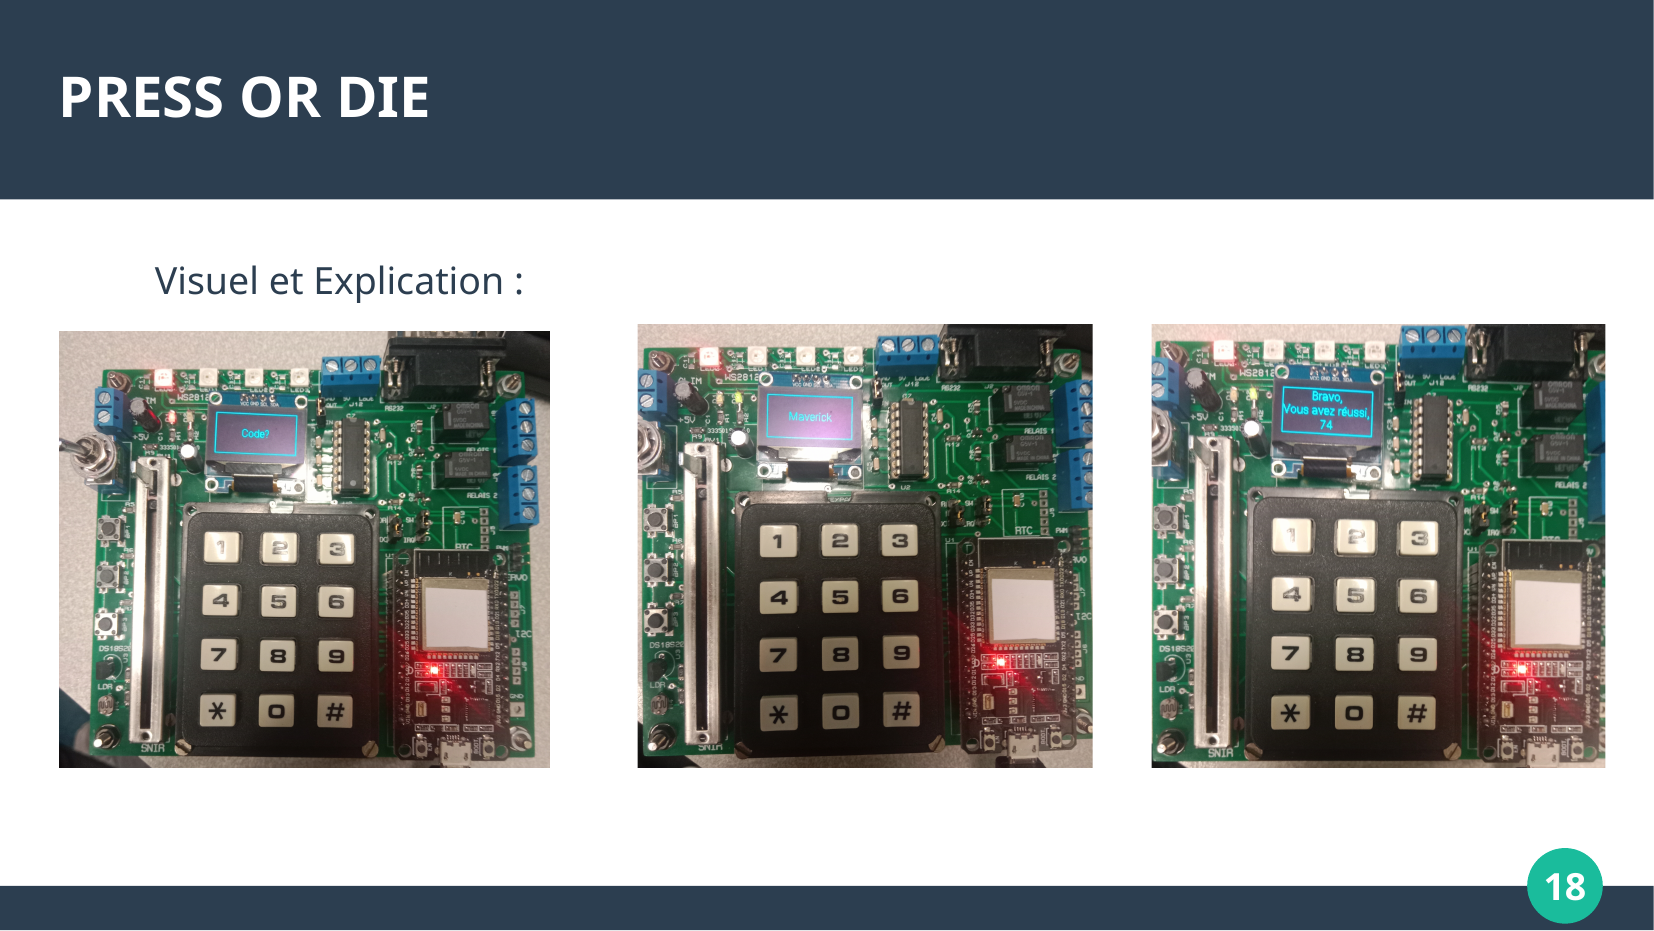

# PRESS OR DIE
Visuel et Explication :